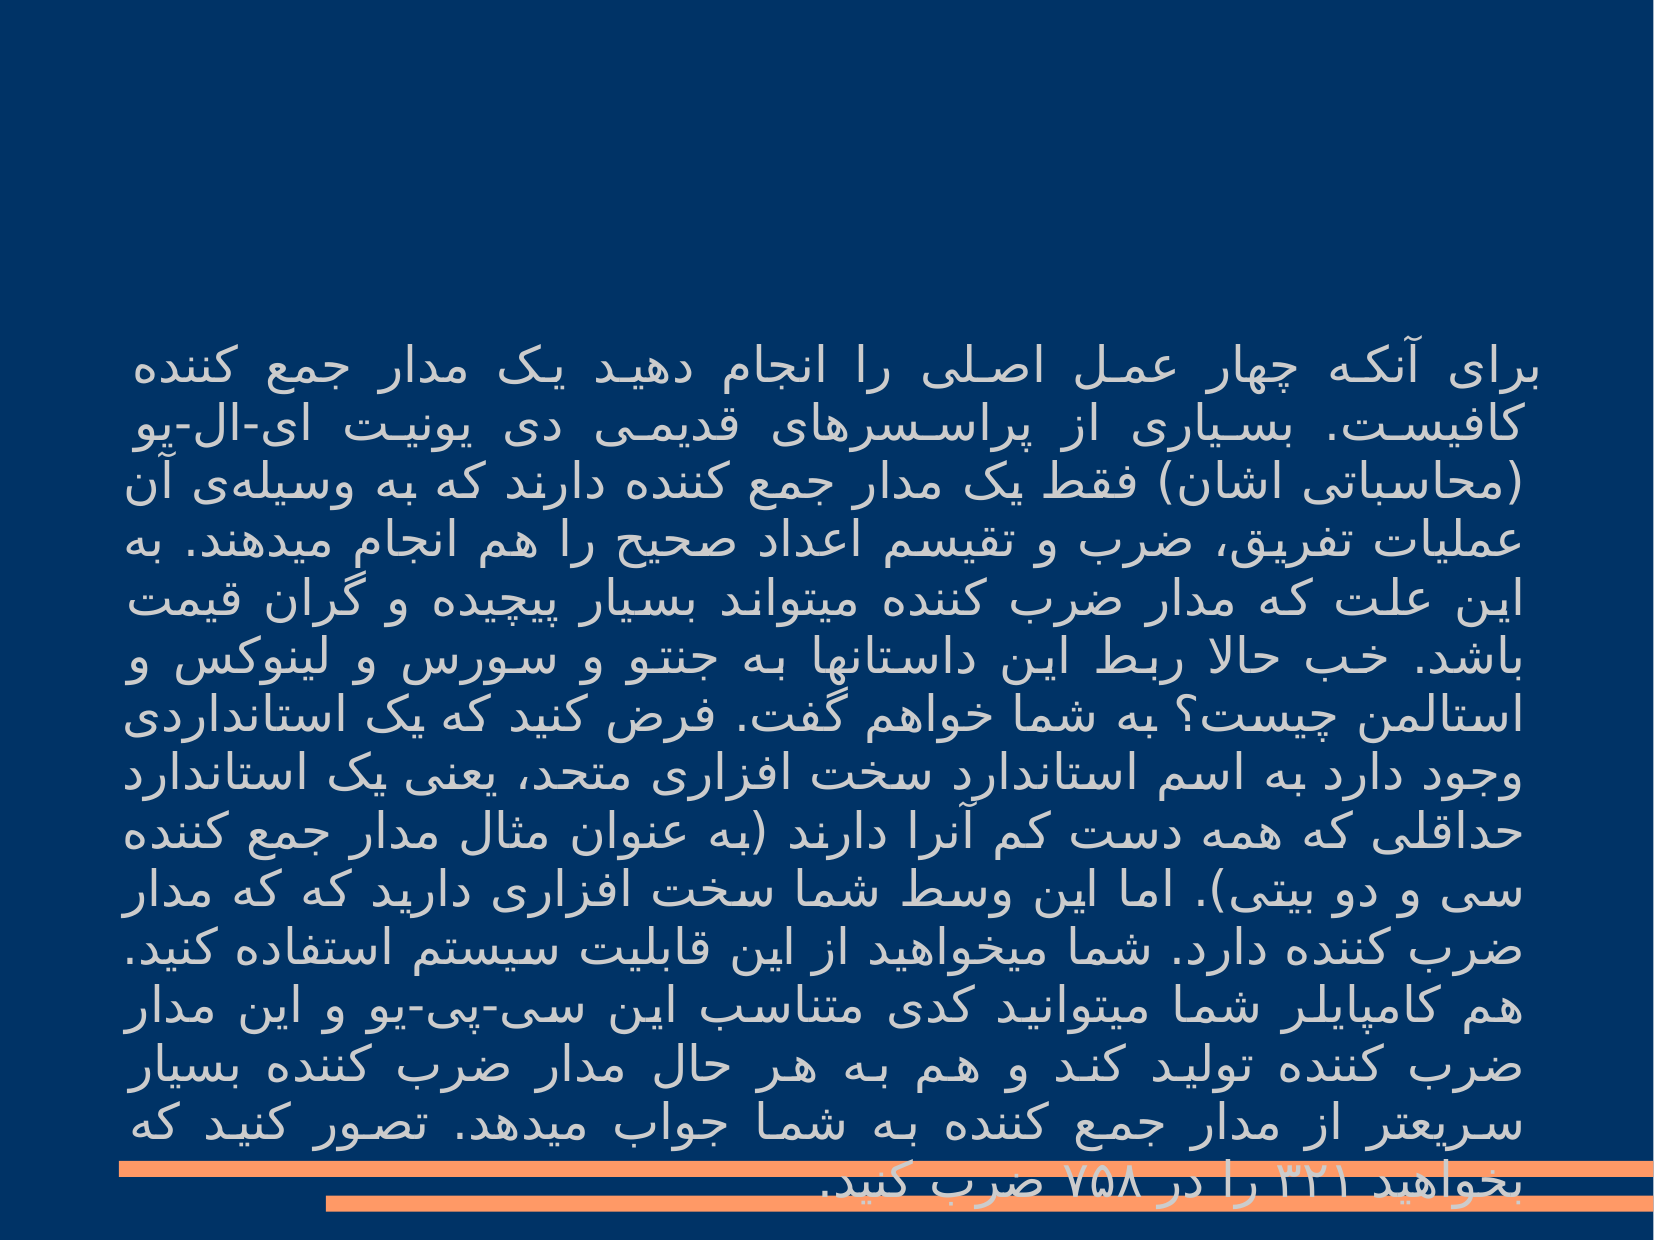

#
برای آنکه چهار عمل اصلی را انجام دهید یک مدار جمع کننده کافیست. بسیاری از پراسسرهای قدیمی دی یونیت ای-ال-یو (محاسباتی اشان) فقط یک مدار جمع کننده دارند که به وسیله‌ی آن عملیات تفریق، ضرب و تقیسم اعداد صحیح را هم انجام میدهند. به این علت که مدار ضرب کننده میتواند بسیار پیچیده و گران قیمت باشد. خب حالا ربط این داستانها به جنتو و سورس و لینوکس و استالمن چیست؟ به شما خواهم گفت. فرض کنید که یک استانداردی وجود دارد به اسم استاندارد سخت افزاری متحد، یعنی یک استاندارد حداقلی که همه دست کم آنرا دارند (به عنوان مثال مدار جمع کننده سی و دو بیتی). اما این وسط شما سخت افزاری دارید که که مدار ضرب کننده دارد. شما میخواهید از این قابلیت سیستم استفاده کنید. هم کامپایلر شما میتوانید کدی متناسب این سی-پی-یو و این مدار ضرب کننده تولید کند و هم به هر حال مدار ضرب کننده بسیار سریعتر از مدار جمع کننده به شما جواب میدهد. تصور کنید که بخواهید ۳۲۱ را در ۷۵۸ ضرب کنید.